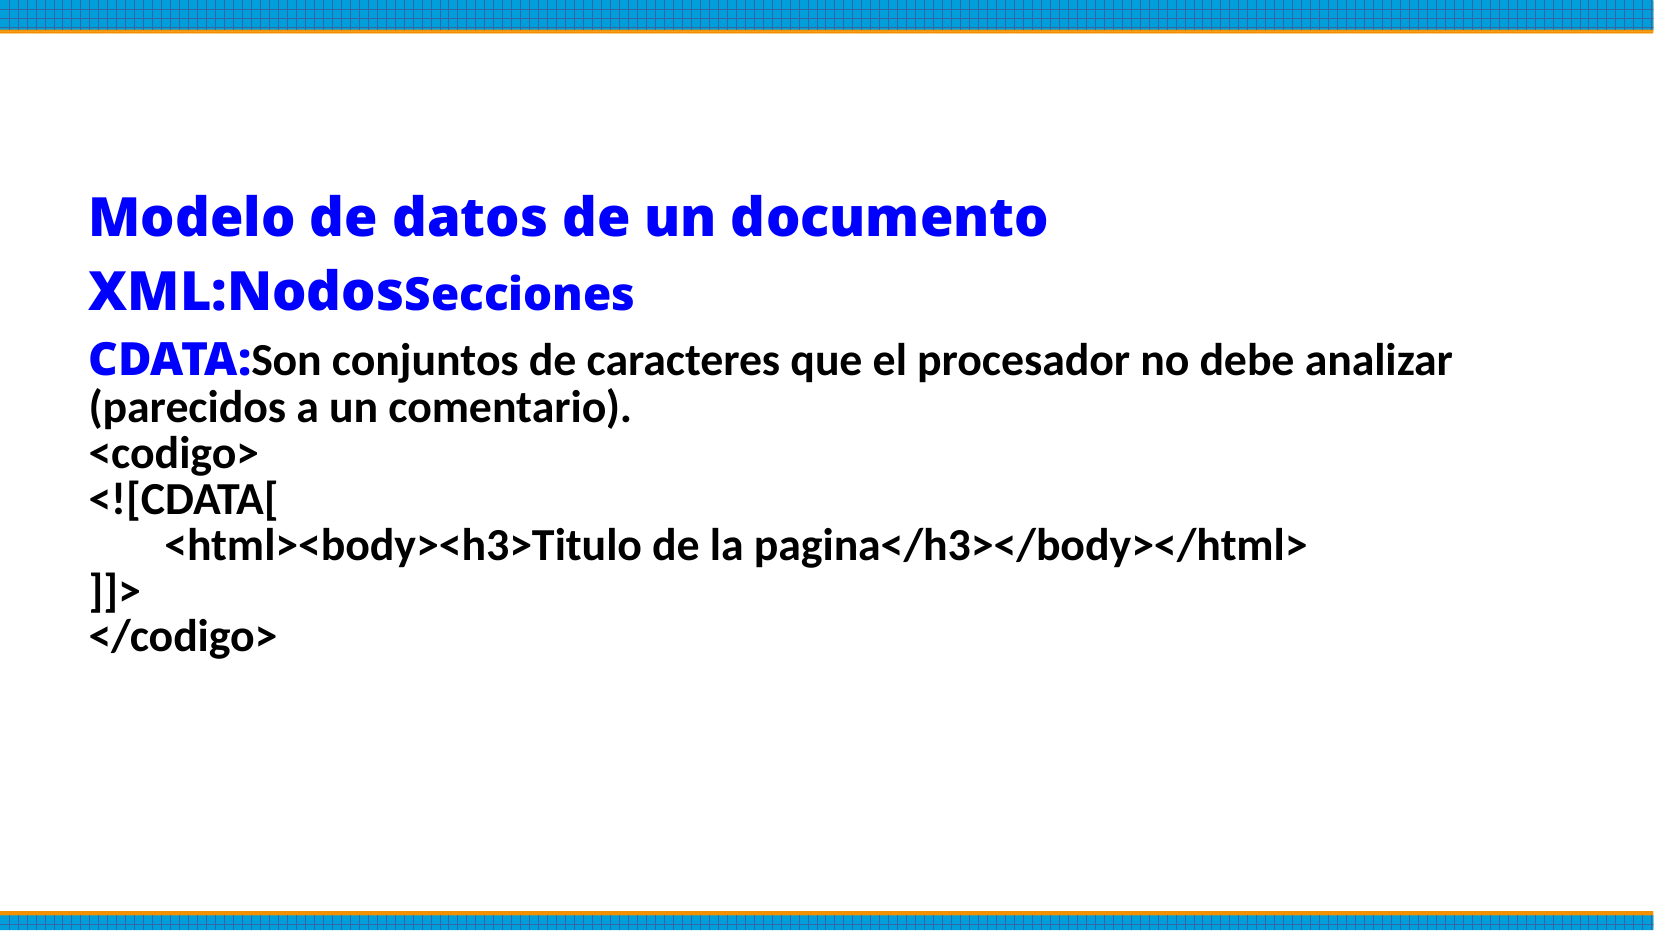

# Modelo de datos de un documento XML:NodosSecciones
CDATA:Son conjuntos de caracteres que el procesador no debe analizar (parecidos a un comentario).
<codigo>
<![CDATA[
	<html><body><h3>Titulo de la pagina</h3></body></html>
]]>
</codigo>